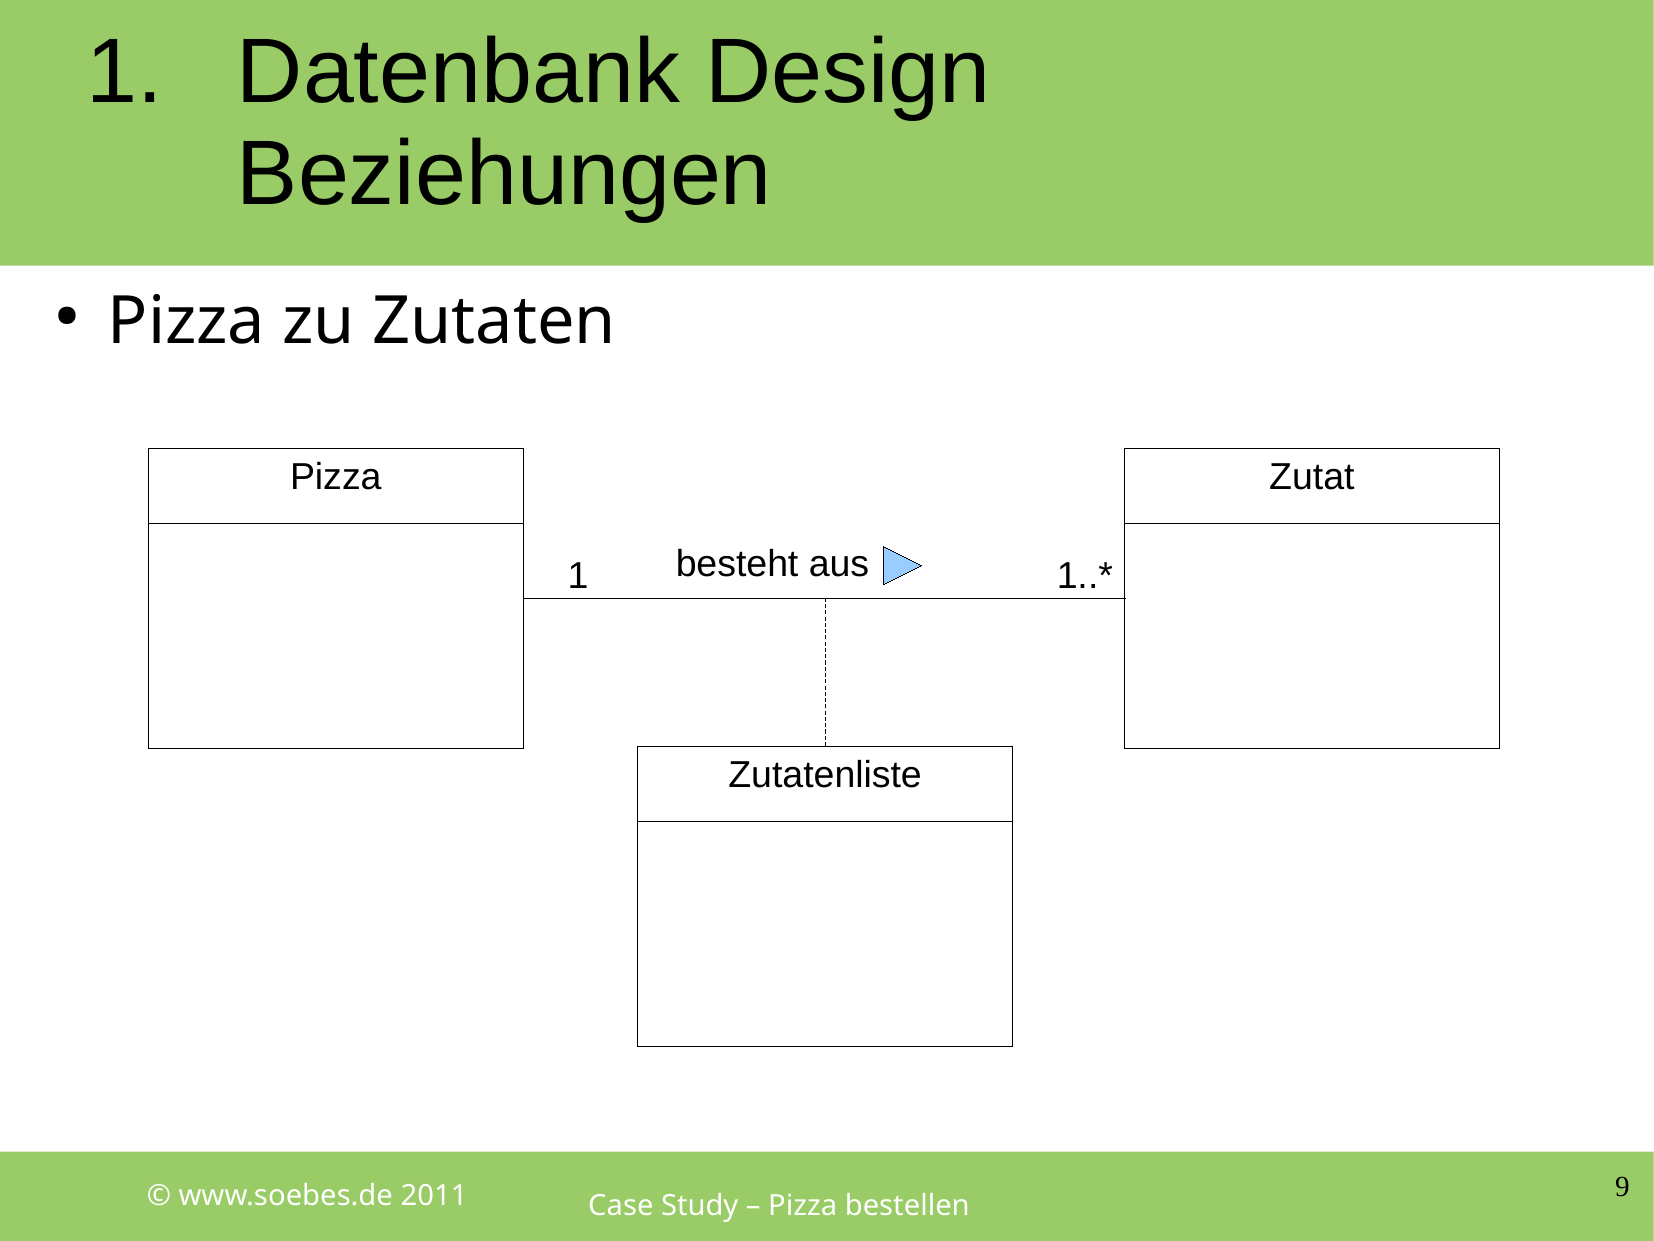

# 1.	Datenbank Design Beziehungen
Pizza zu Zutaten
Pizza
Zutat
besteht aus
1
1..*
Zutatenliste
9